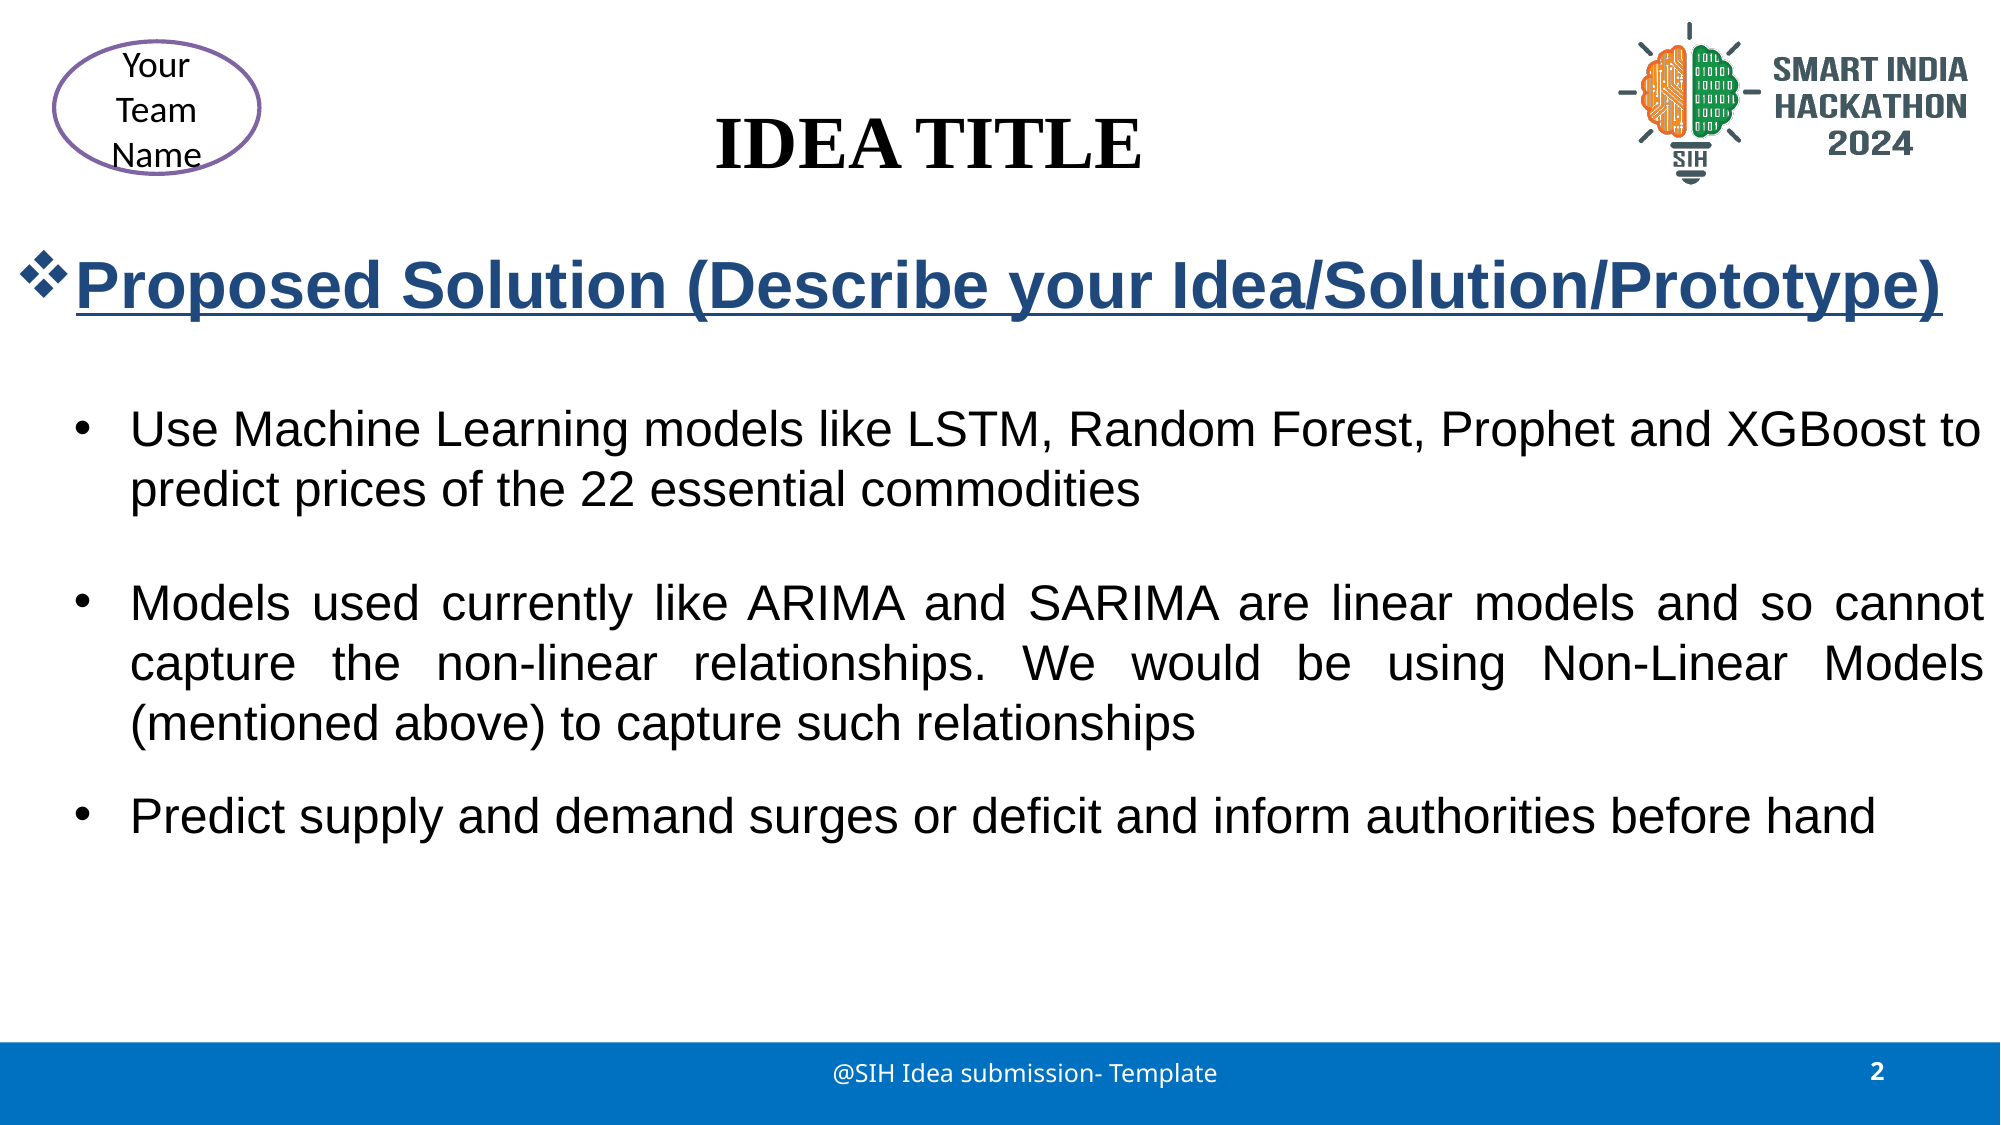

# IDEA TITLE
Your Team Name
Proposed Solution (Describe your Idea/Solution/Prototype)
Use Machine Learning models like LSTM, Random Forest, Prophet and XGBoost to predict prices of the 22 essential commodities
Models used currently like ARIMA and SARIMA are linear models and so cannot capture the non-linear relationships. We would be using Non-Linear Models (mentioned above) to capture such relationships
Predict supply and demand surges or deficit and inform authorities before hand
@SIH Idea submission- Template